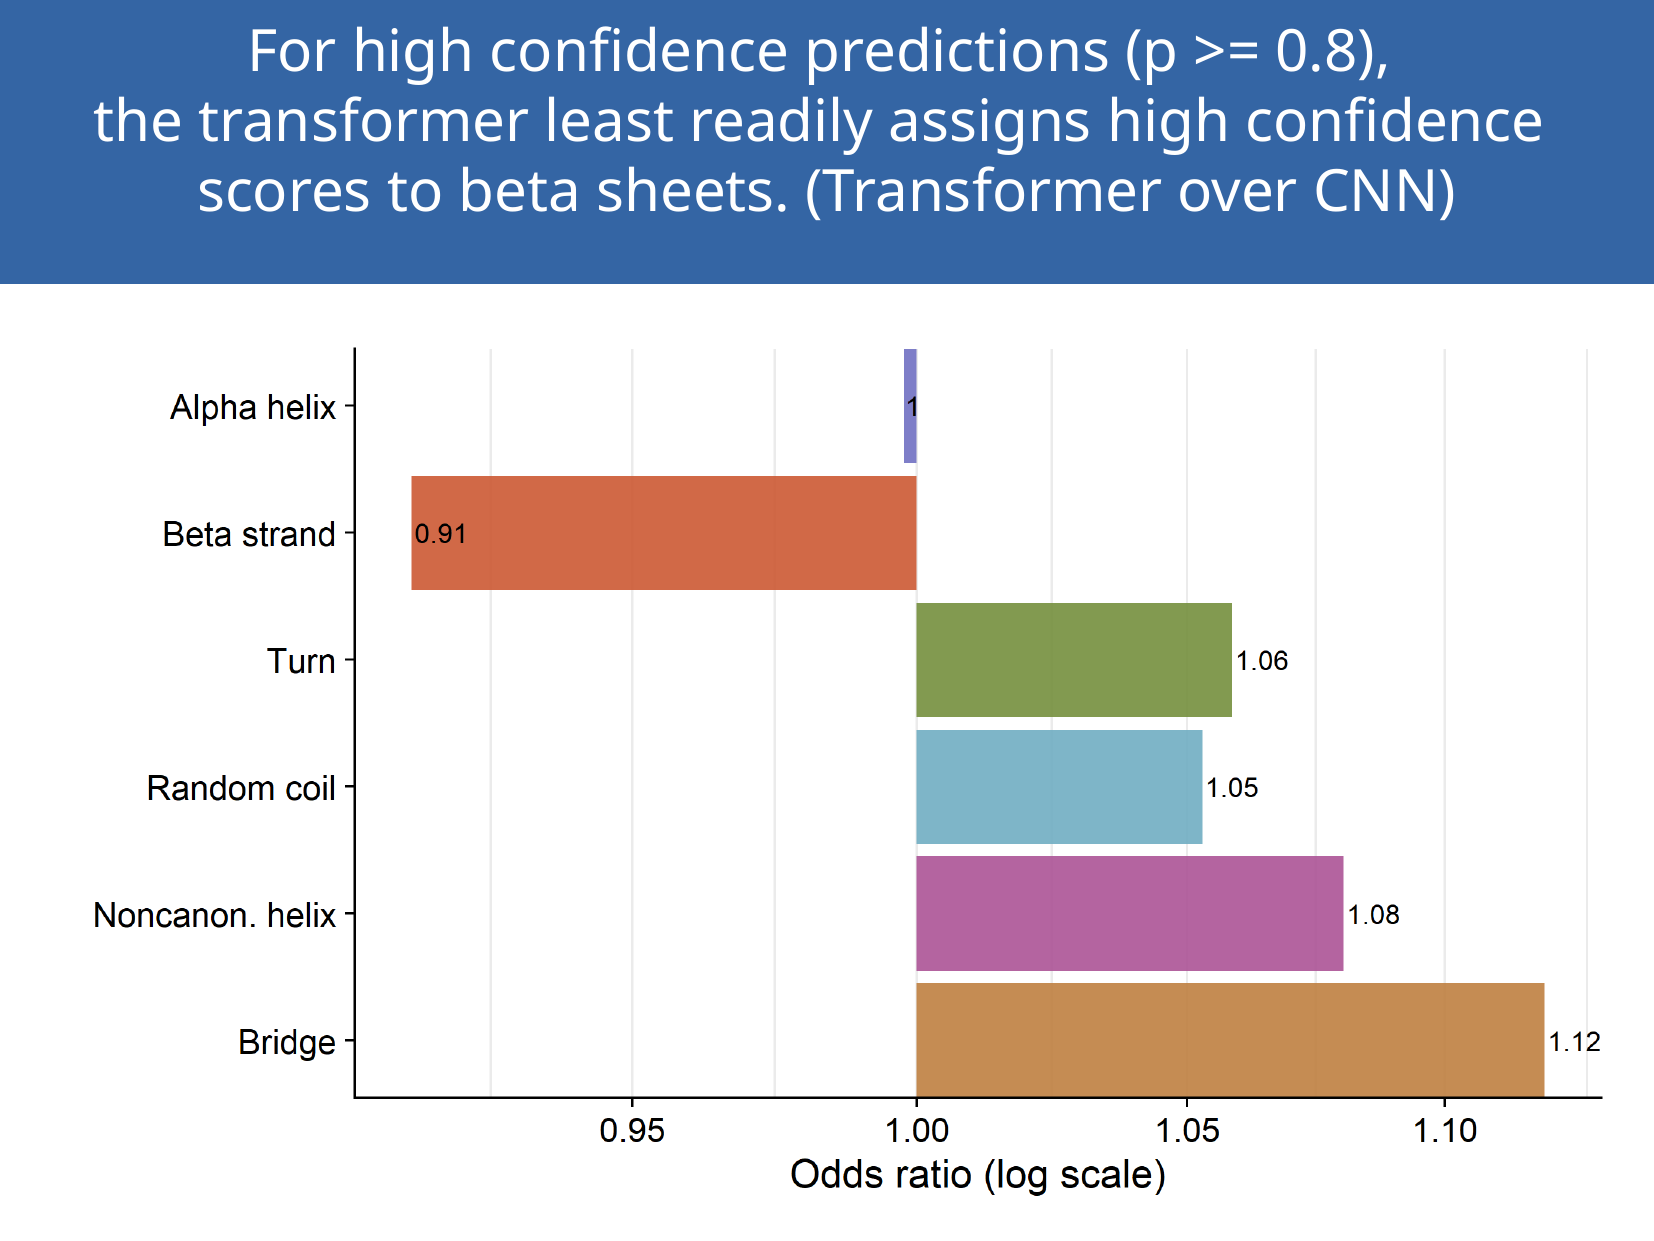

For high confidence predictions (p >= 0.8),
the transformer least readily assigns high confidence
scores to beta sheets. (Transformer over CNN)